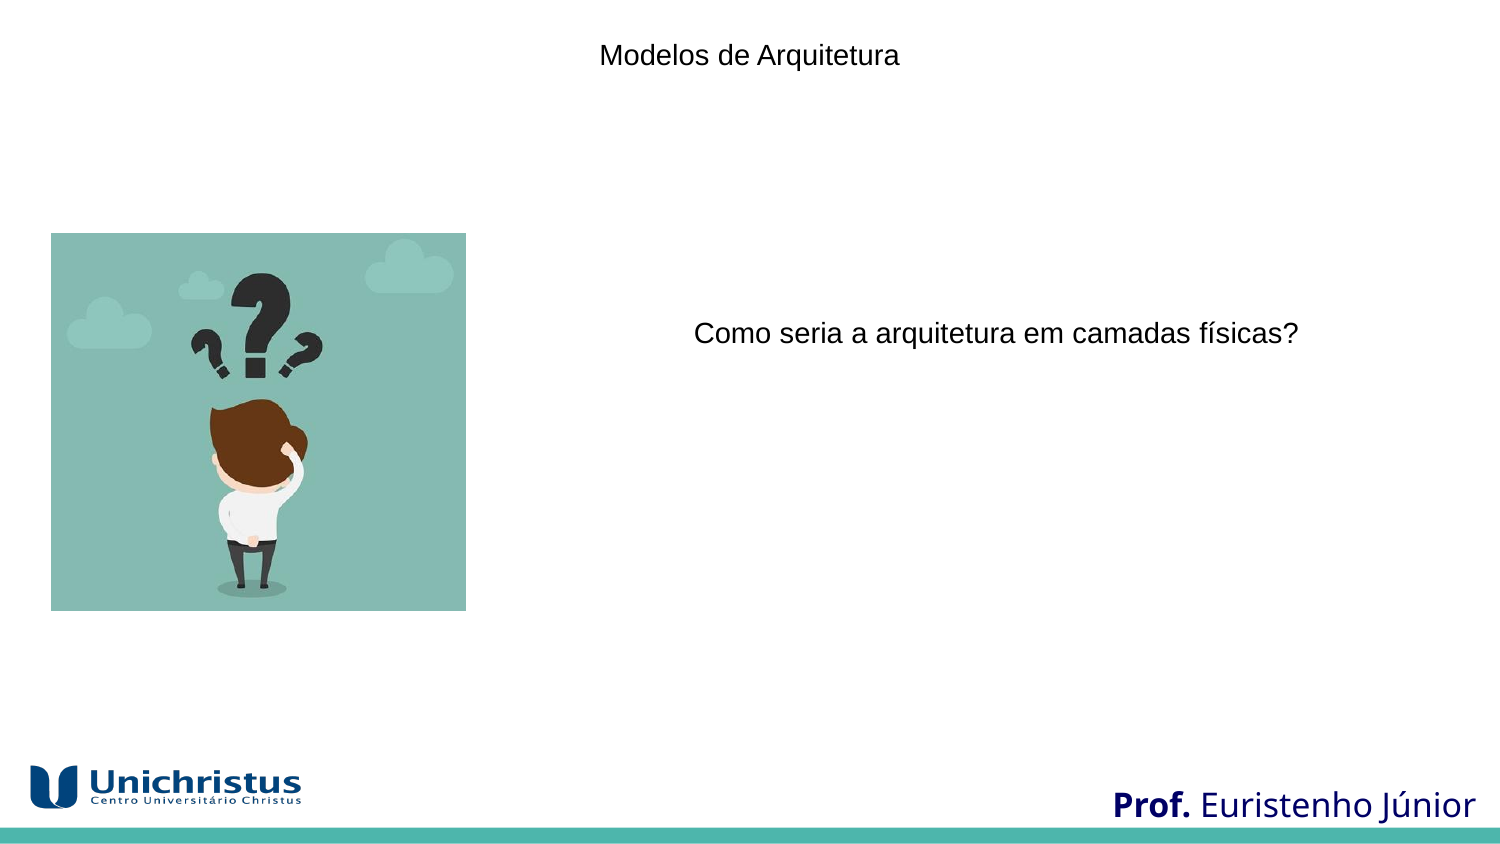

# Modelos de Arquitetura
Como seria a arquitetura em camadas físicas?
Prof. Euristenho Júnior